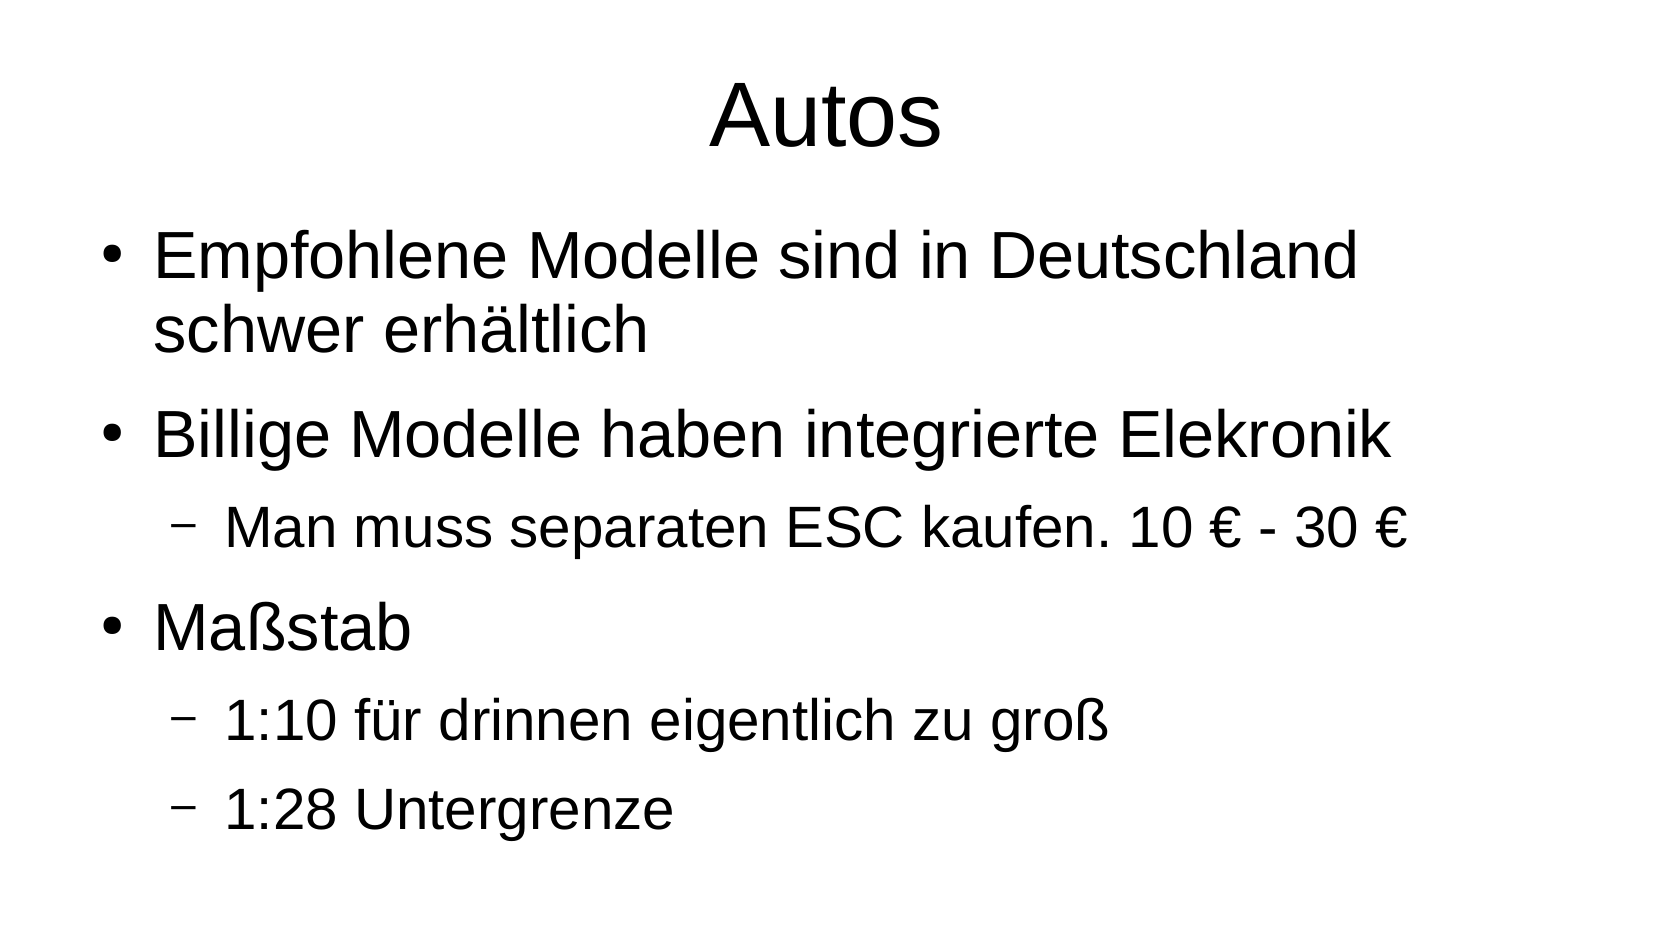

# Autos
Empfohlene Modelle sind in Deutschland schwer erhältlich
Billige Modelle haben integrierte Elekronik
Man muss separaten ESC kaufen. 10 € - 30 €
Maßstab
1:10 für drinnen eigentlich zu groß
1:28 Untergrenze